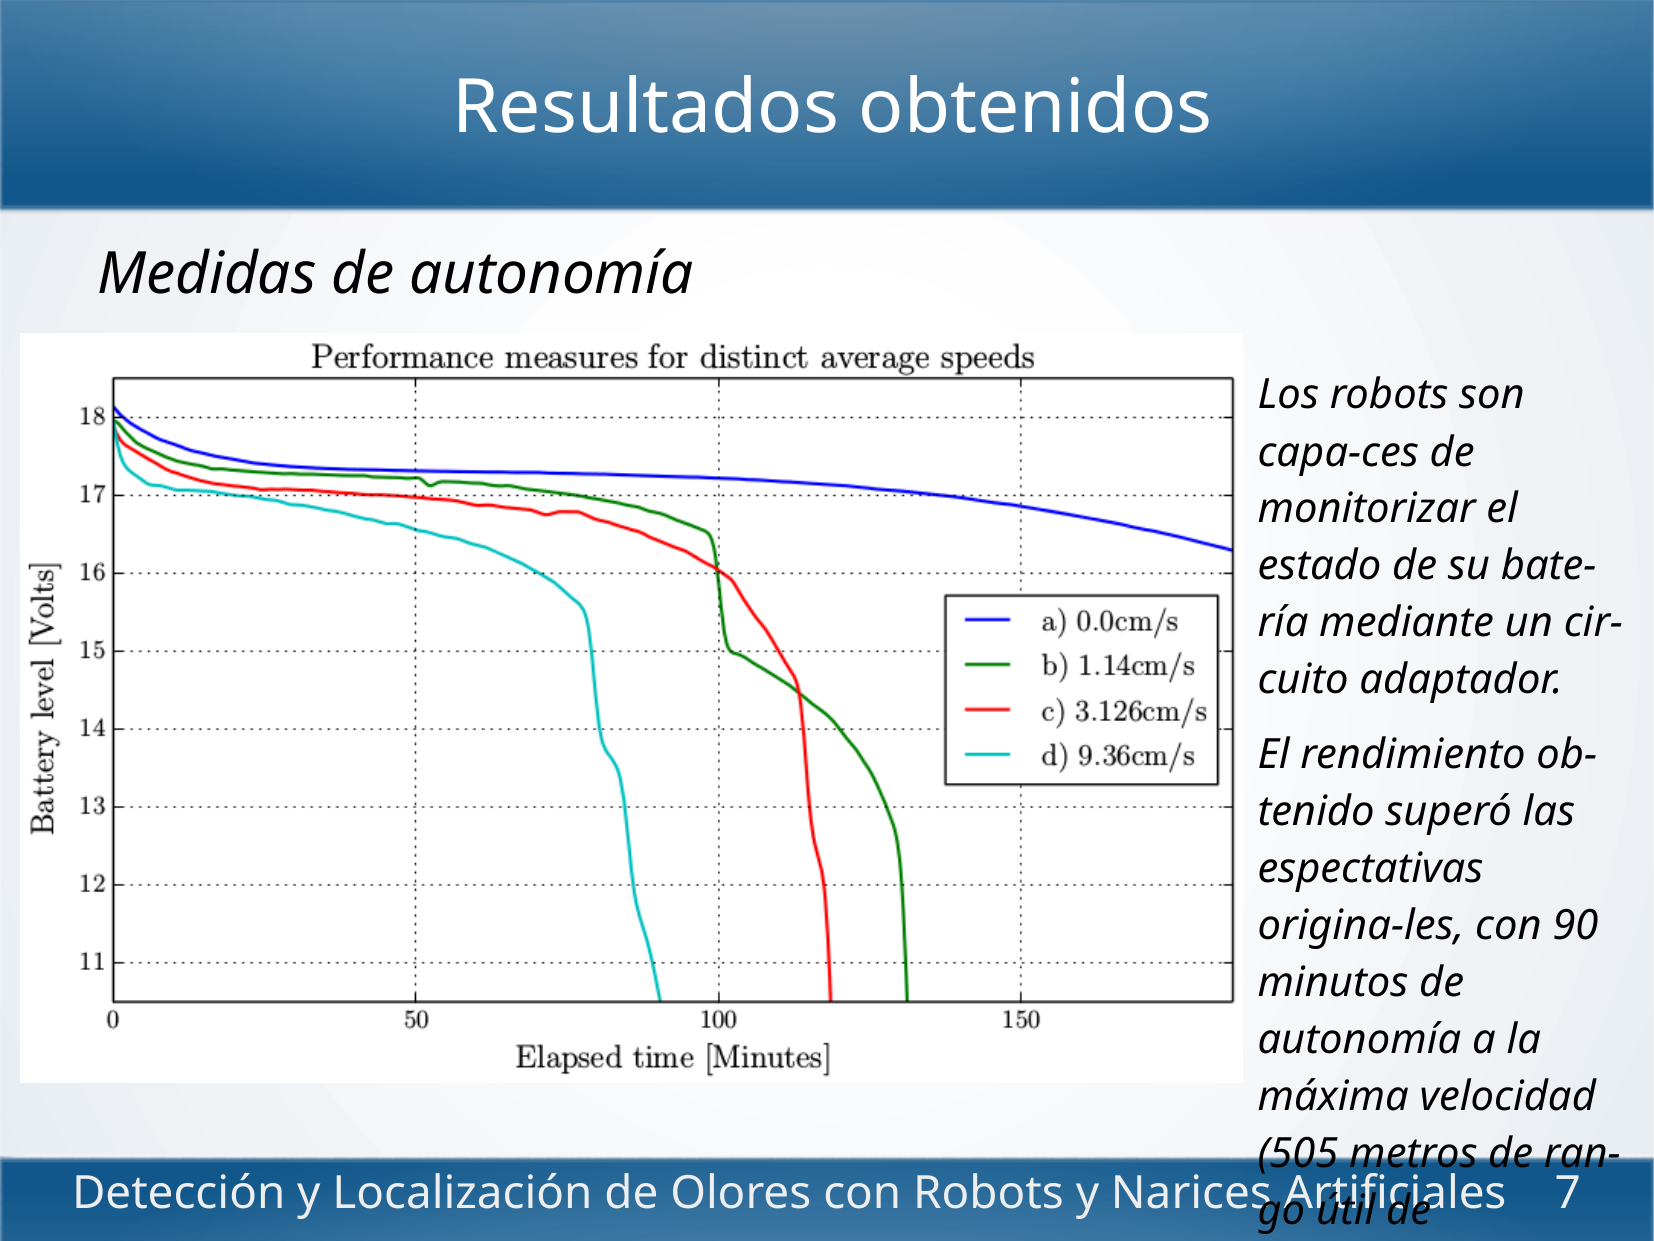

# Resultados obtenidos
Medidas de autonomía
Los robots son capa-ces de monitorizar el estado de su bate-ría mediante un cir-cuito adaptador.
El rendimiento ob-tenido superó las espectativas origina-les, con 90 minutos de autonomía a la máxima velocidad (505 metros de ran-go útil de búsqueda)
Detección y Localización de Olores con Robots y Narices Artificiales 7